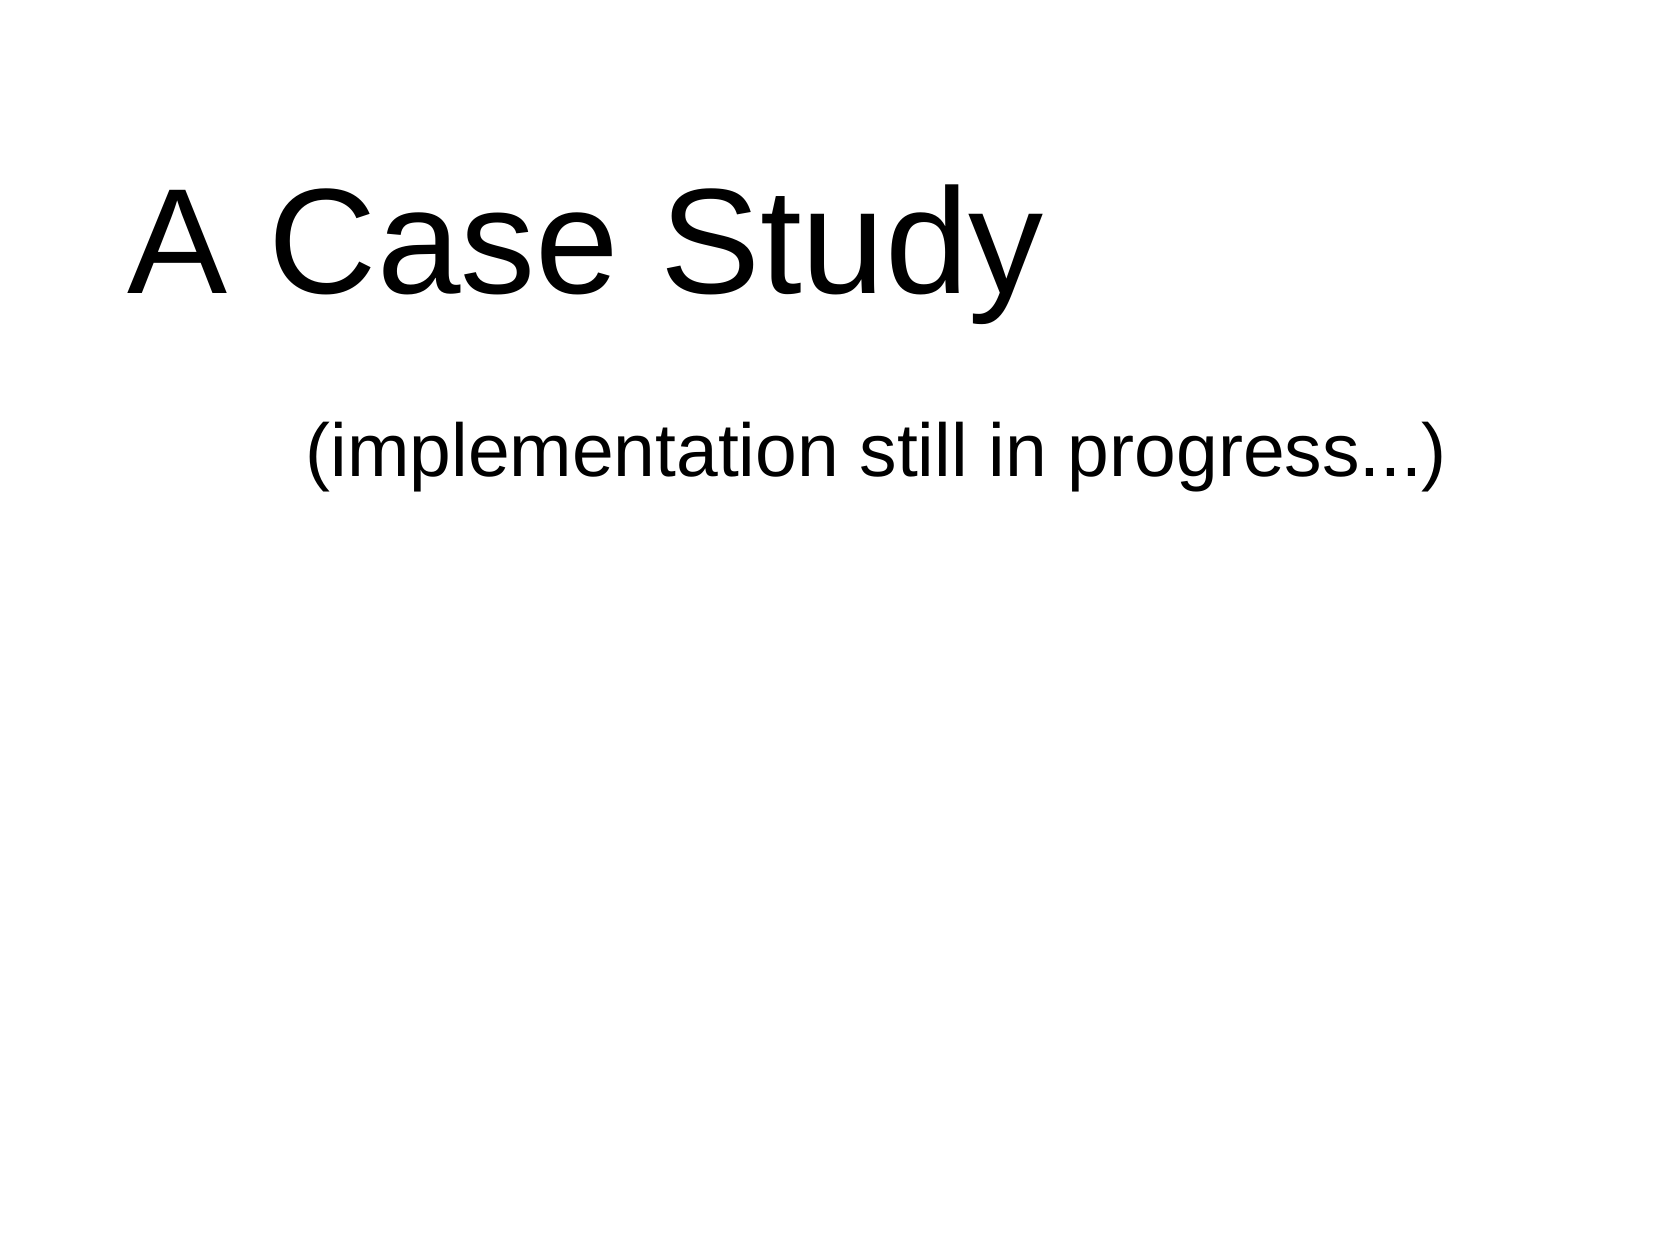

A Case Study
(implementation still in progress...)